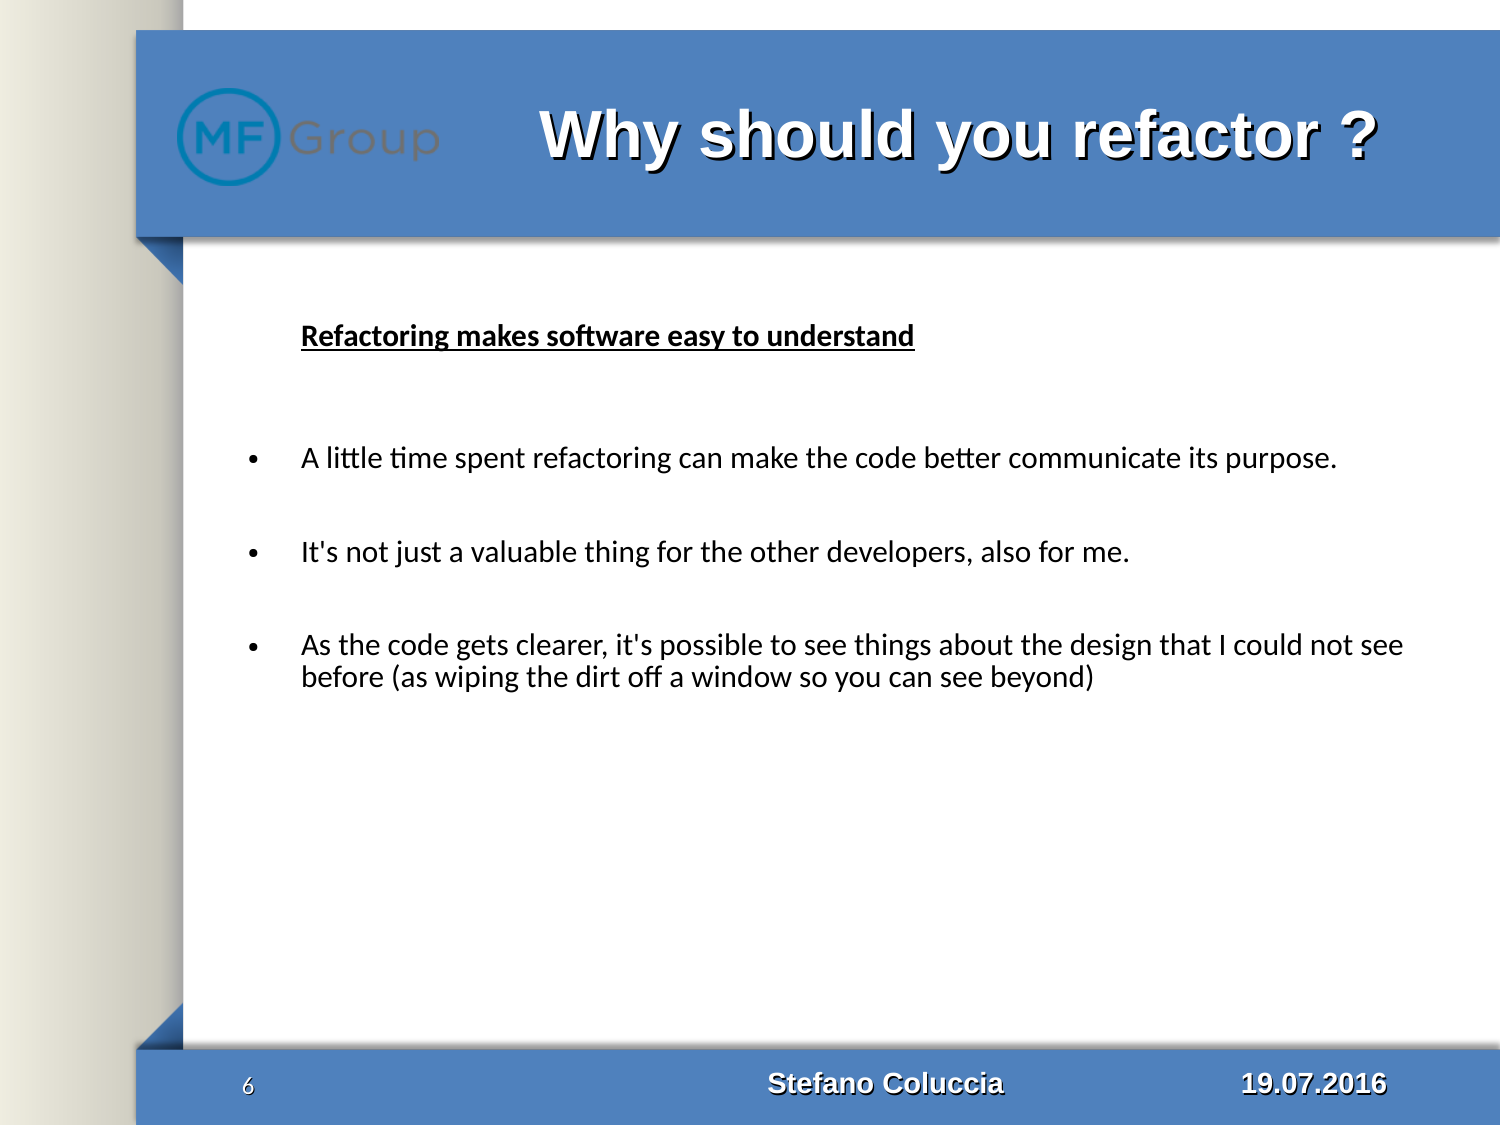

# Why should you refactor ?
Refactoring makes software easy to understand
A little time spent refactoring can make the code better communicate its purpose.
It's not just a valuable thing for the other developers, also for me.
As the code gets clearer, it's possible to see things about the design that I could not see before (as wiping the dirt off a window so you can see beyond)
6
Stefano Coluccia
19.07.2016